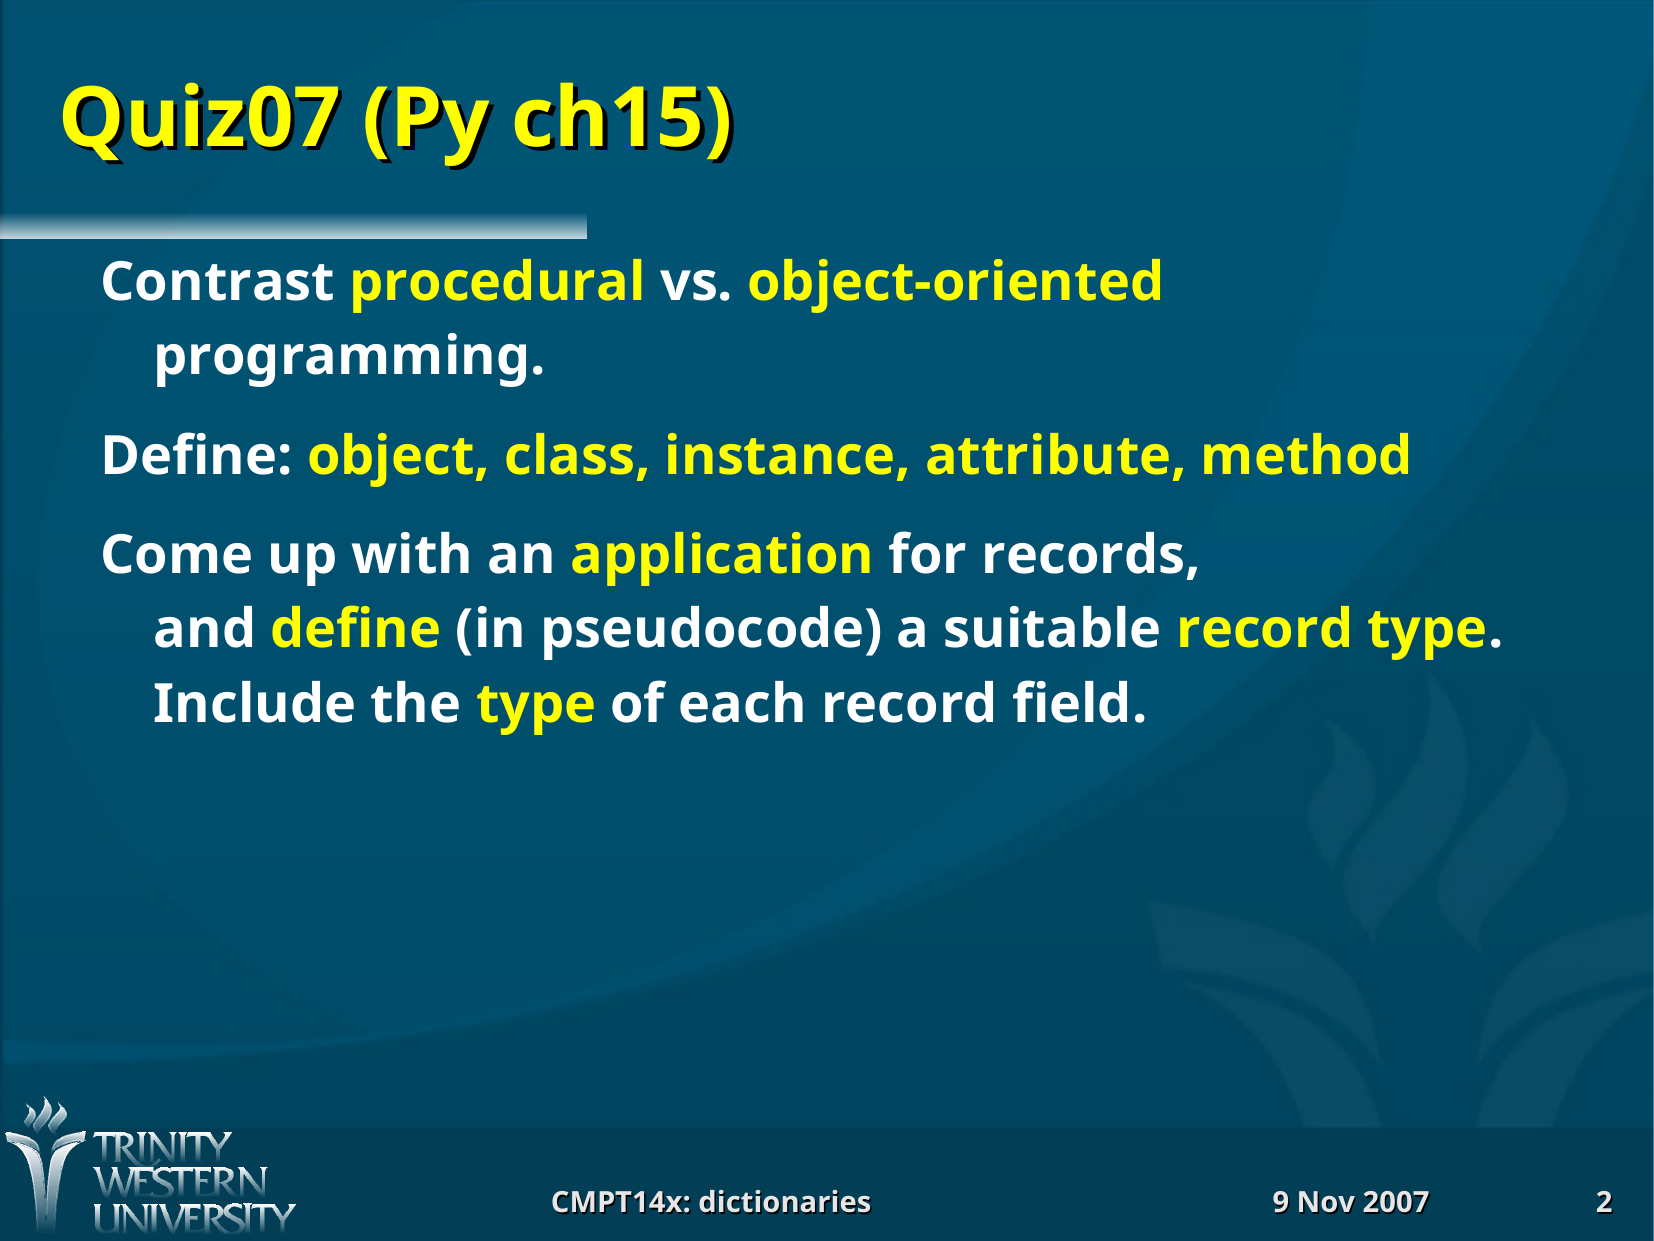

# Quiz07 (Py ch15)
Contrast procedural vs. object-oriented programming.
Define: object, class, instance, attribute, method
Come up with an application for records,
and define (in pseudocode) a suitable record type.
Include the type of each record field.
CMPT14x: dictionaries
9 Nov 2007
2